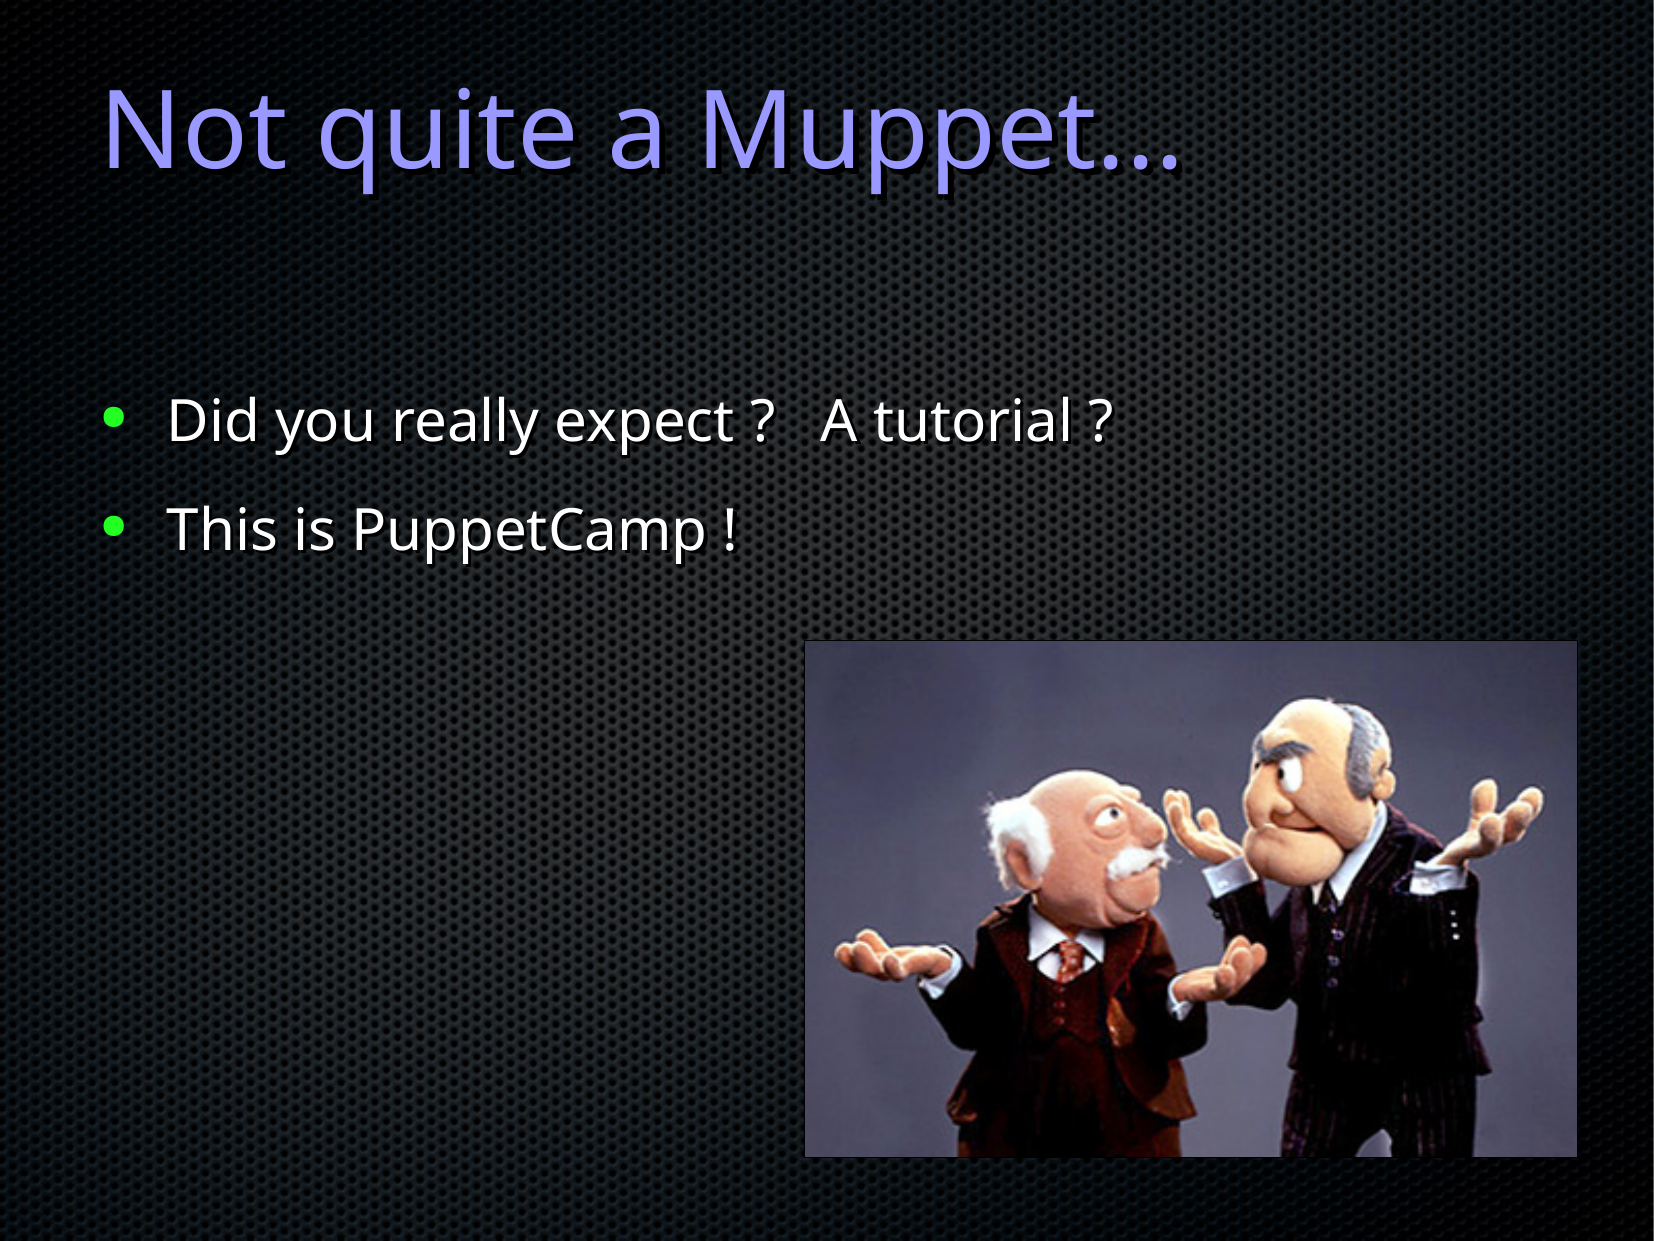

# Not quite a Muppet...
Did you really expect ? A tutorial ?
This is PuppetCamp !